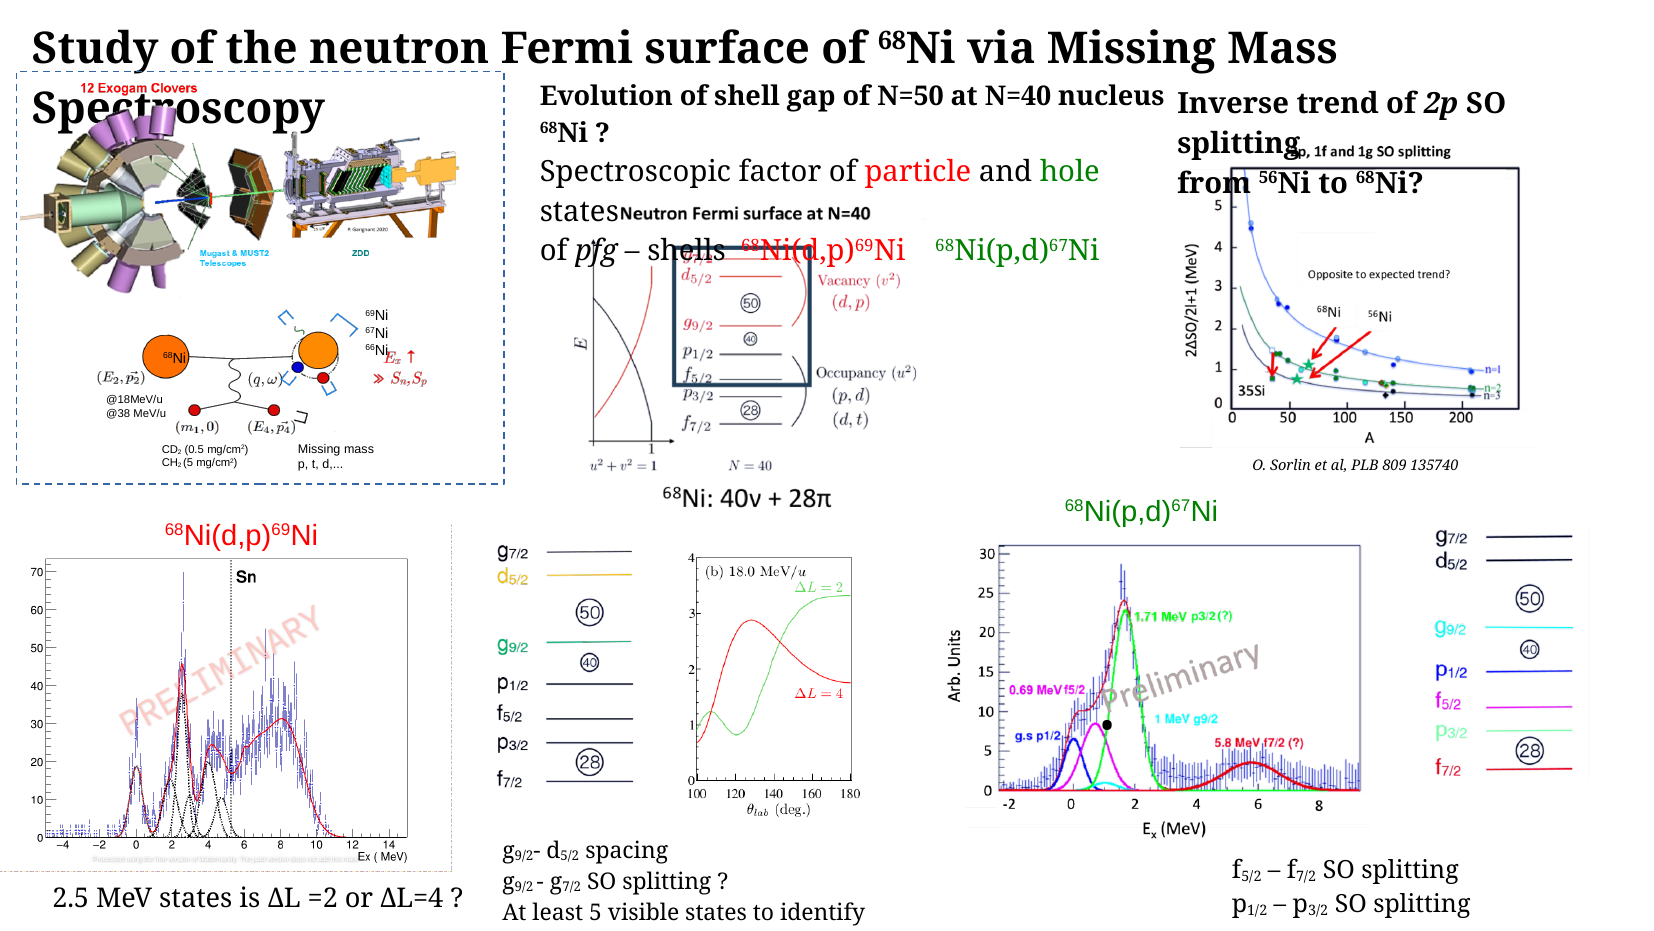

Study of the neutron Fermi surface of 68Ni via Missing Mass Spectroscopy
Evolution of shell gap of N=50 at N=40 nucleus 68Ni ?
Spectroscopic factor of particle and hole states
of pfg – shells 68Ni(d,p)69Ni 68Ni(p,d)67Ni
69Ni
67Ni
66Ni
68Ni
@18MeV/u
@38 MeV/u
Missing mass
p, t, d,...
CD2 (0.5 mg/cm2)
CH2 (5 mg/cm2)
 .
Inverse trend of 2p SO splitting
from 56Ni to 68Ni?
O. Sorlin et al, PLB 809 135740
68Ni(p,d)67Ni
68Ni(d,p)69Ni
g9/2- d5/2 spacing
g9/2 - g7/2 SO splitting ?
At least 5 visible states to identify
f5/2 – f7/2 SO splitting
p1/2 – p3/2 SO splitting
2.5 MeV states is ΔL =2 or ΔL=4 ?